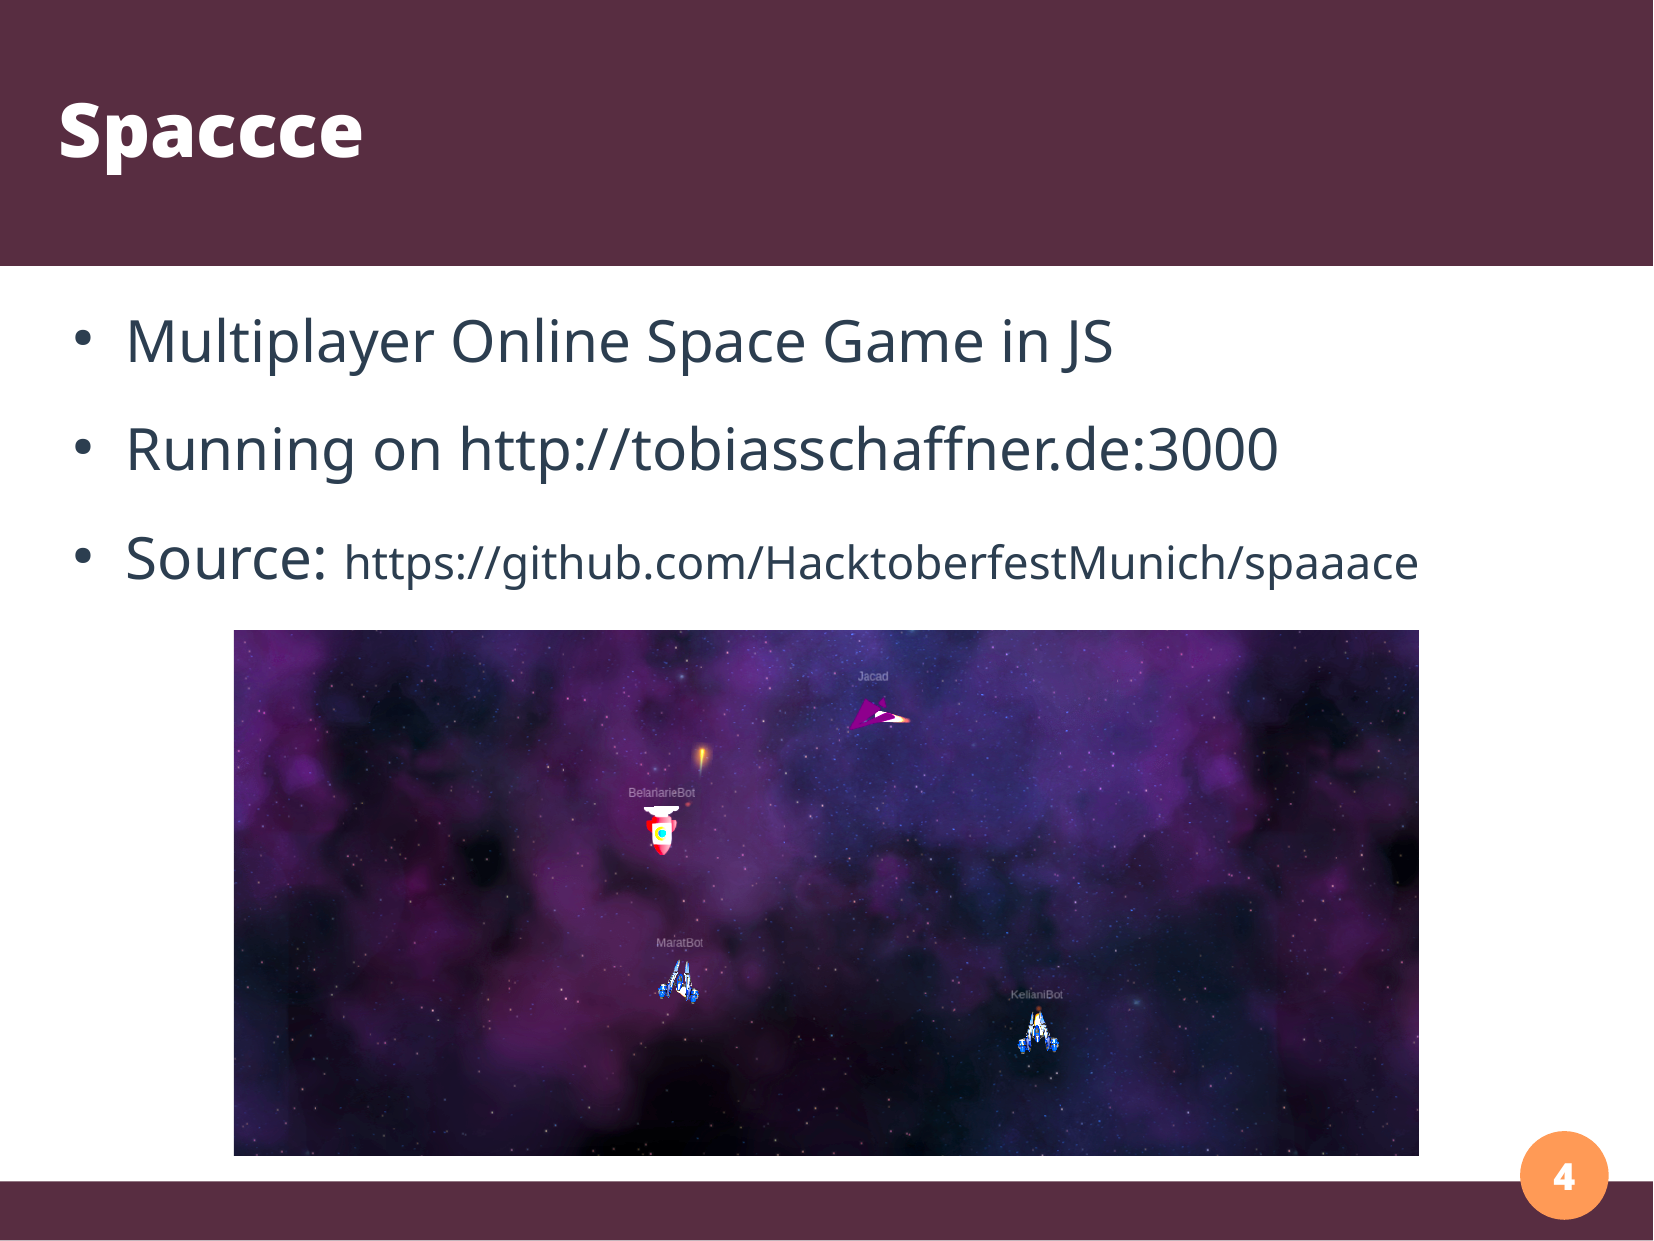

Spaccce
# Multiplayer Online Space Game in JS
Running on http://tobiasschaffner.de:3000
Source: https://github.com/HacktoberfestMunich/spaaace
4